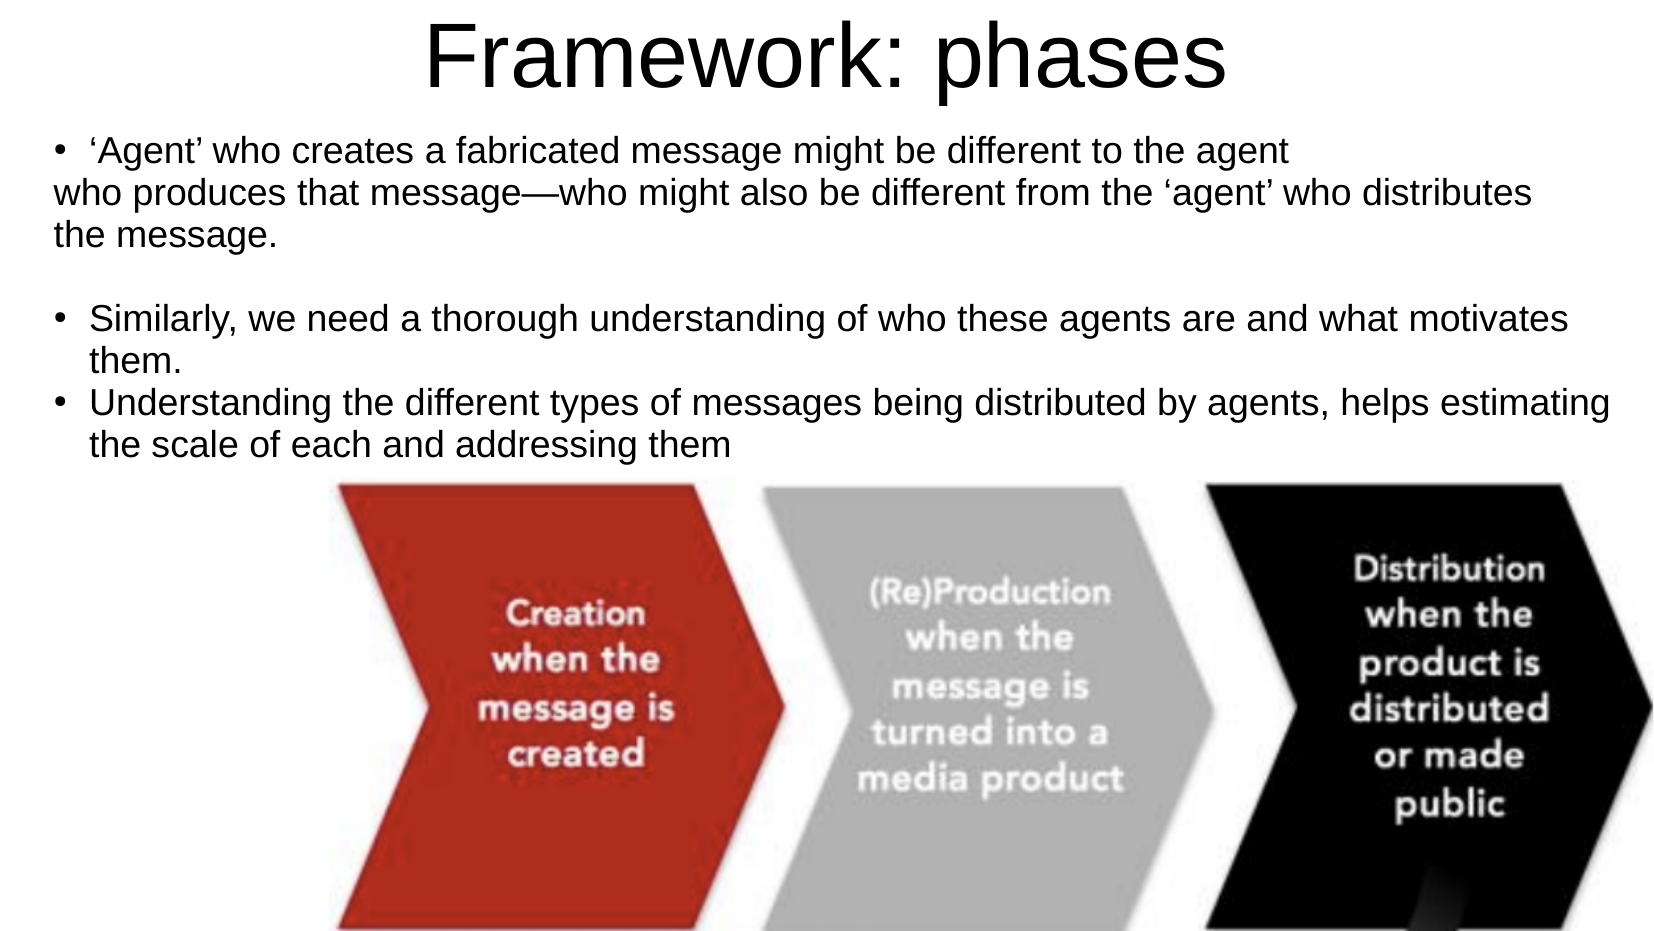

# Framework: phases
‘Agent’ who creates a fabricated message might be different to the agent
who produces that message—who might also be different from the ‘agent’ who distributes
the message.
Similarly, we need a thorough understanding of who these agents are and what motivates them.
Understanding the different types of messages being distributed by agents, helps estimating the scale of each and addressing them